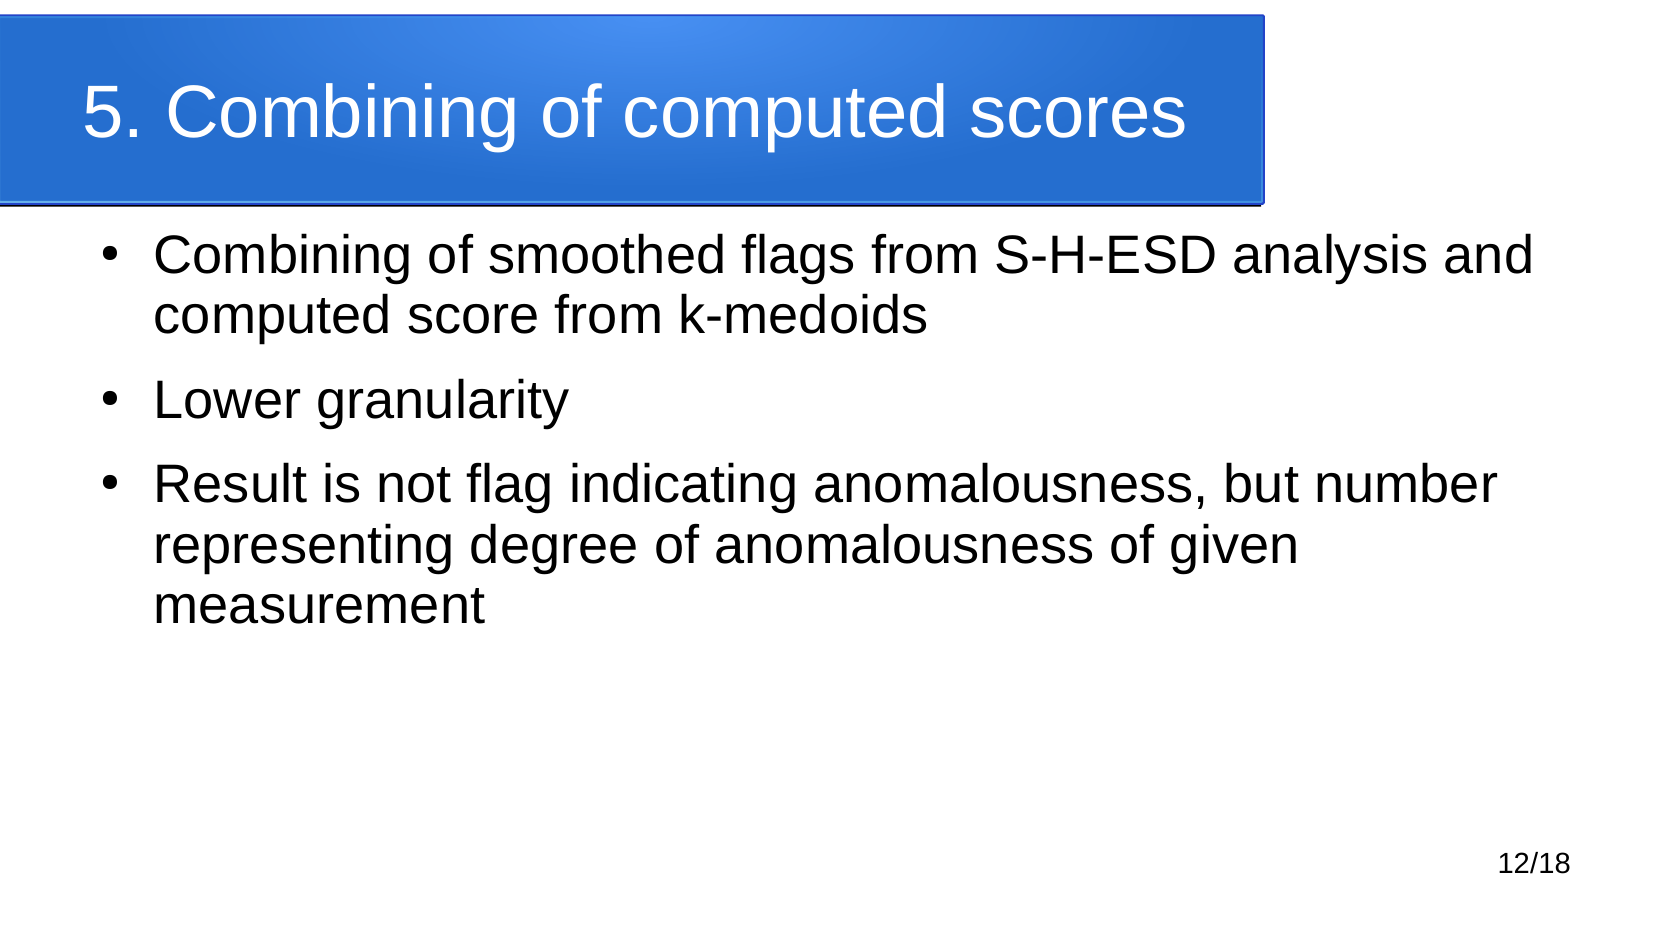

# 5. Combining of computed scores
Combining of smoothed flags from S-H-ESD analysis and computed score from k-medoids
Lower granularity
Result is not flag indicating anomalousness, but number representing degree of anomalousness of given measurement
12